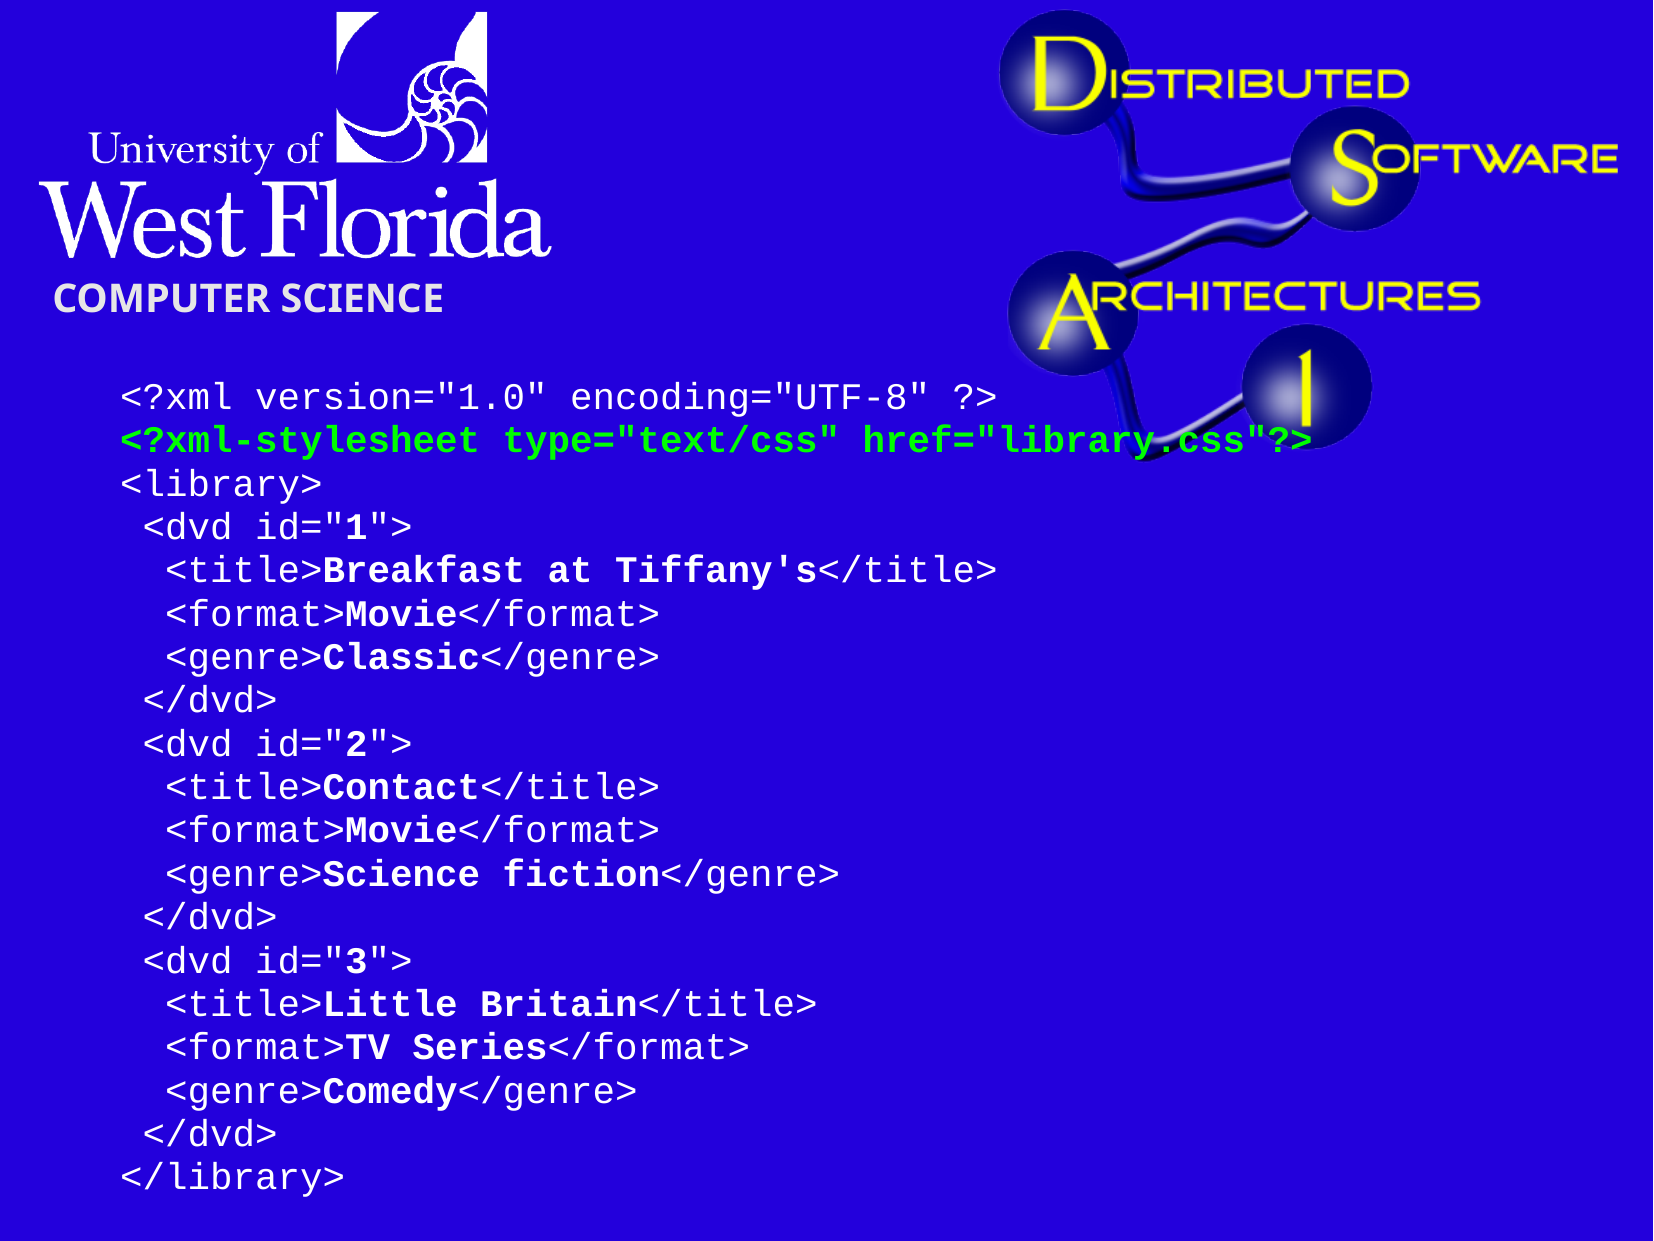

COMPUTER SCIENCE
<?xml version="1.0" encoding="UTF-8" ?>
<?xml-stylesheet type="text/css" href="library.css"?>
<library>
 <dvd id="1">
  <title>Breakfast at Tiffany's</title>
  <format>Movie</format>
  <genre>Classic</genre>
 </dvd>
 <dvd id="2">
  <title>Contact</title>
  <format>Movie</format>
  <genre>Science fiction</genre>
 </dvd>
 <dvd id="3">
  <title>Little Britain</title>
  <format>TV Series</format>
  <genre>Comedy</genre>
 </dvd>
</library>